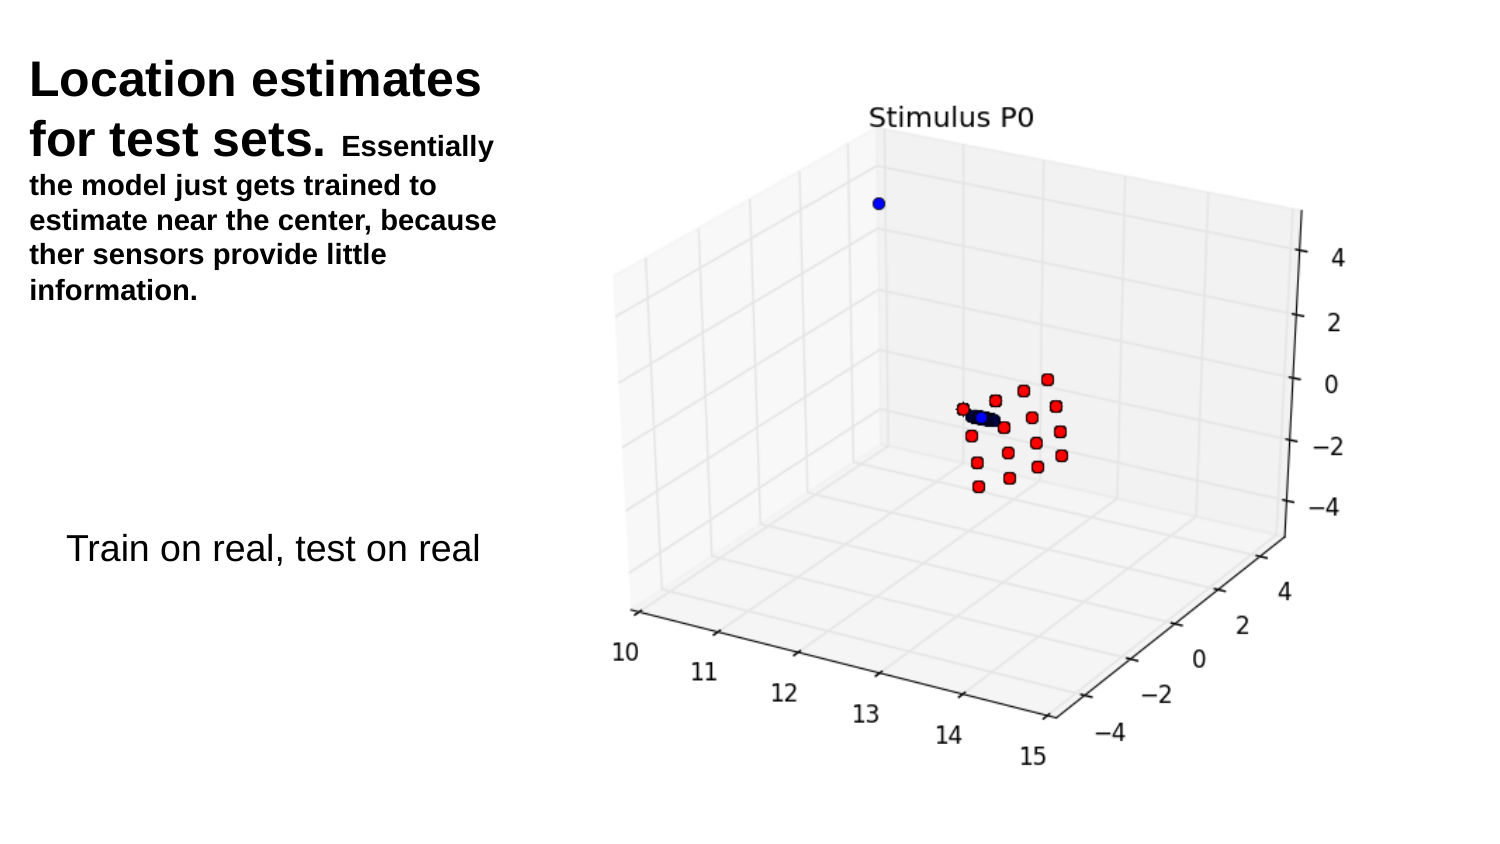

Location estimates for test sets. Essentially the model just gets trained to estimate near the center, because ther sensors provide little information.
Train on real, test on real
#